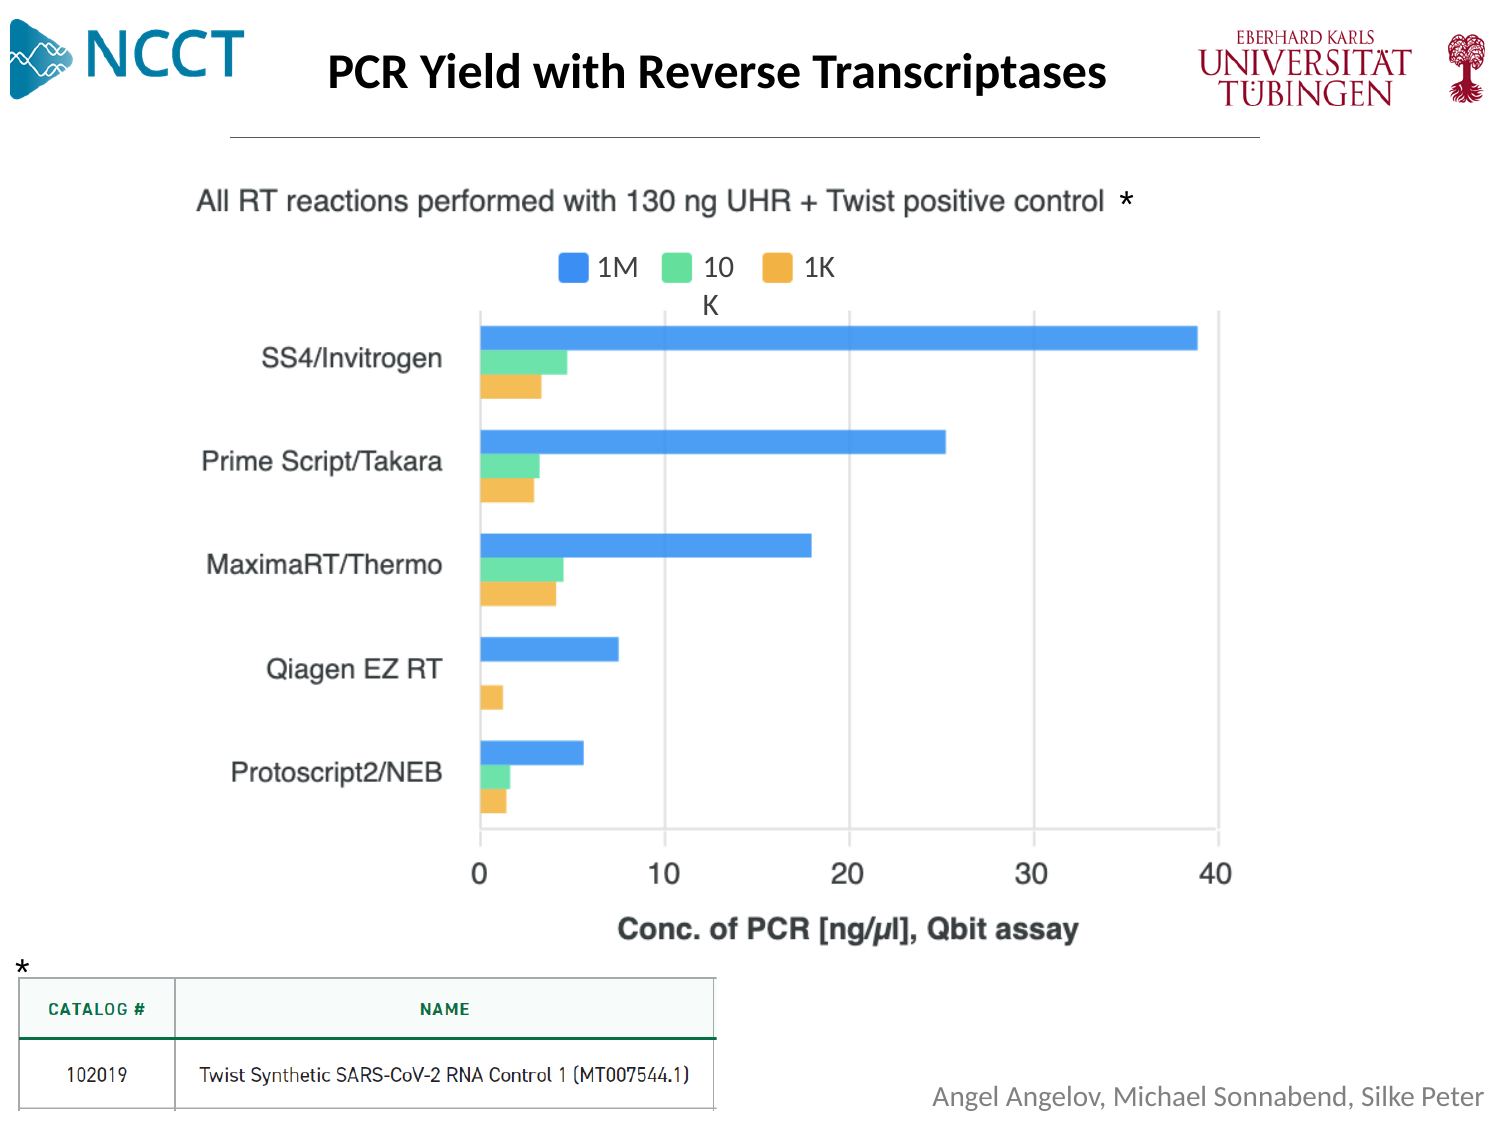

PCR Yield with Reverse Transcriptases
*
1M
10K
1K
*
Angel Angelov, Michael Sonnabend, Silke Peter